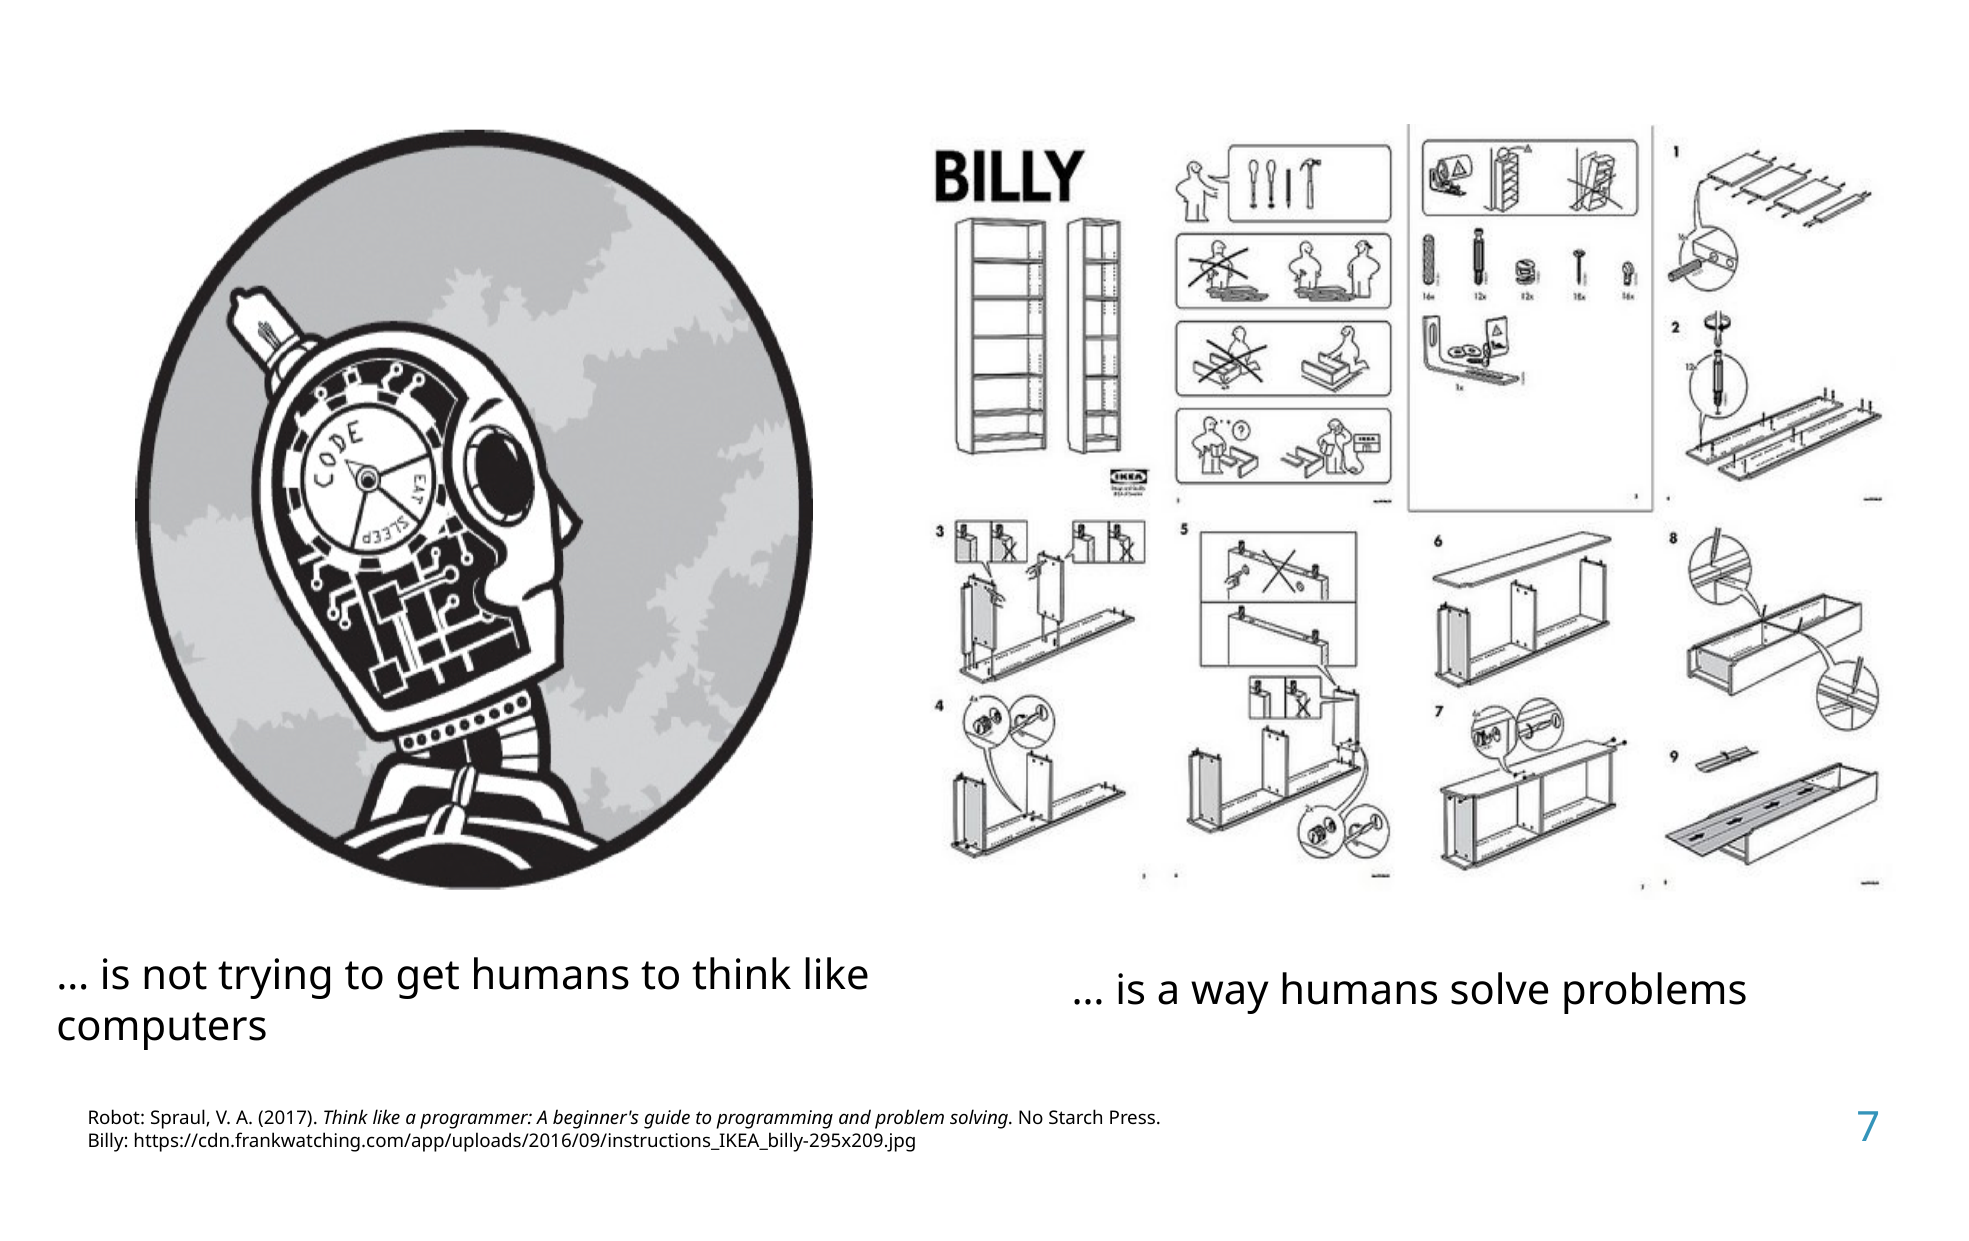

… is not trying to get humans to think like computers
… is a way humans solve problems
Robot: Spraul, V. A. (2017). Think like a programmer: A beginner's guide to programming and problem solving. No Starch Press.
Billy: https://cdn.frankwatching.com/app/uploads/2016/09/instructions_IKEA_billy-295x209.jpg